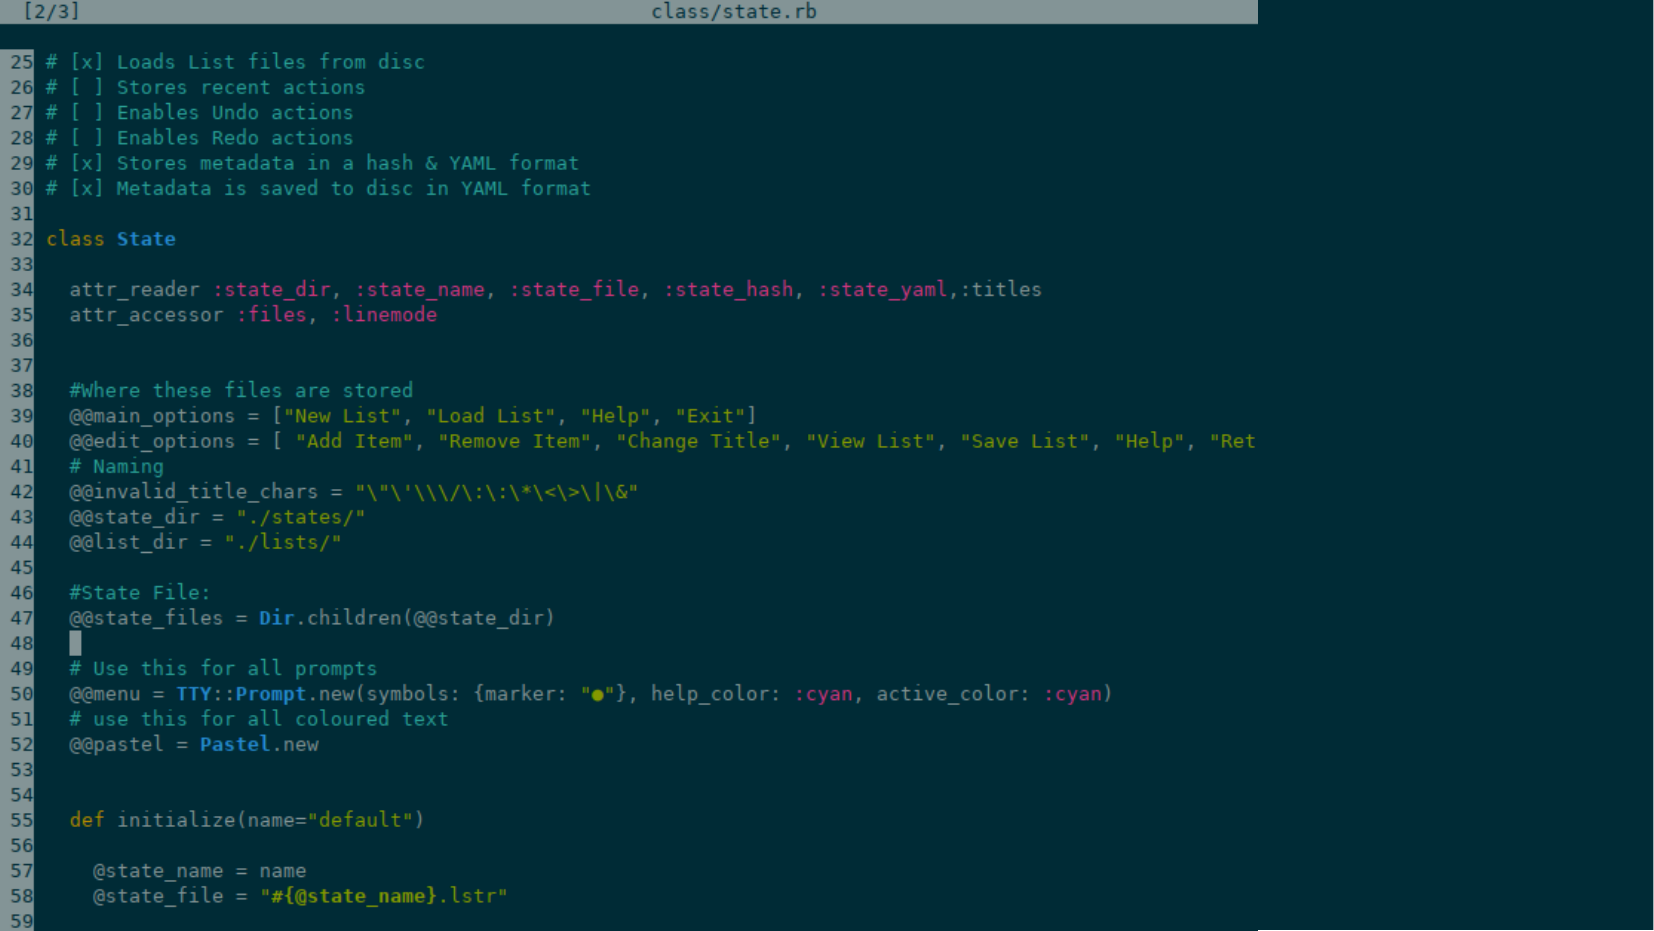

# --how --Interactive
state.rb
(The other main class)